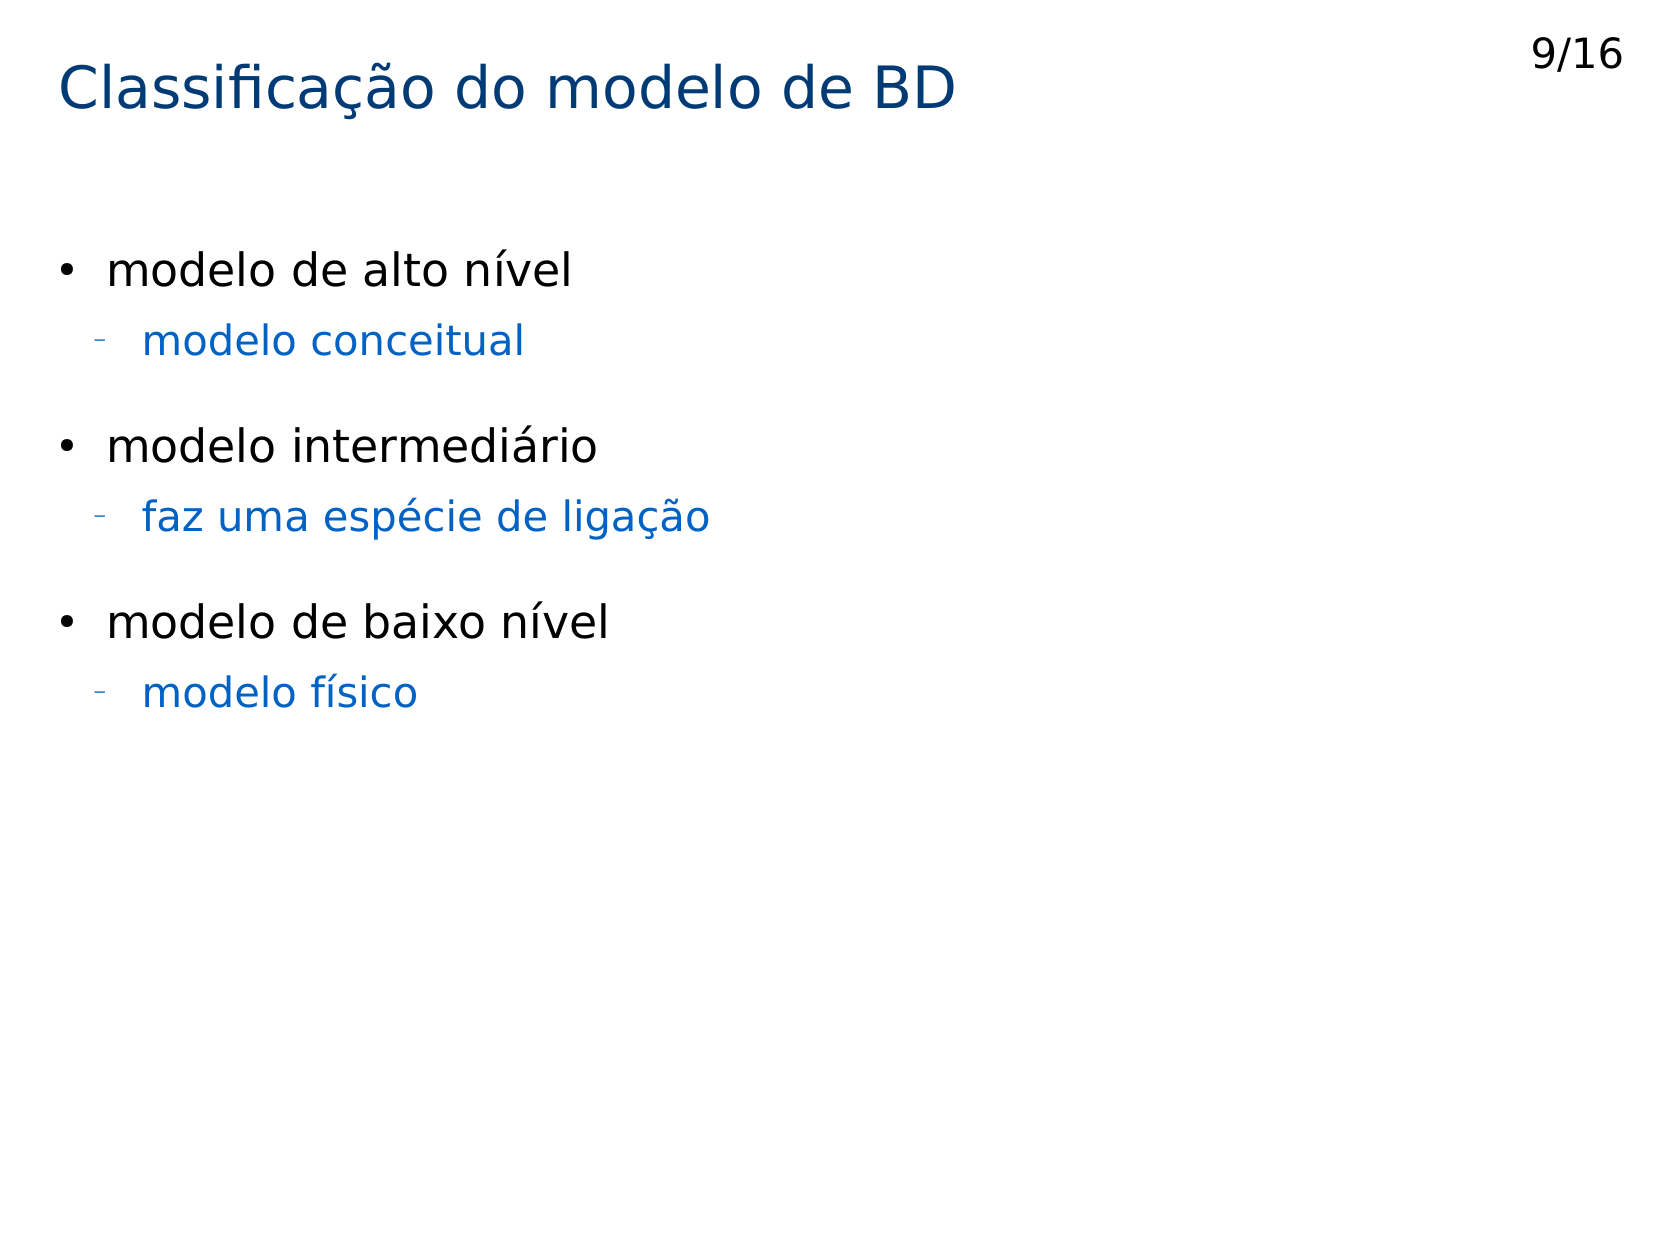

# Classificação do modelo de BD
9
modelo de alto nível
modelo conceitual
modelo intermediário
faz uma espécie de ligação
modelo de baixo nível
modelo físico